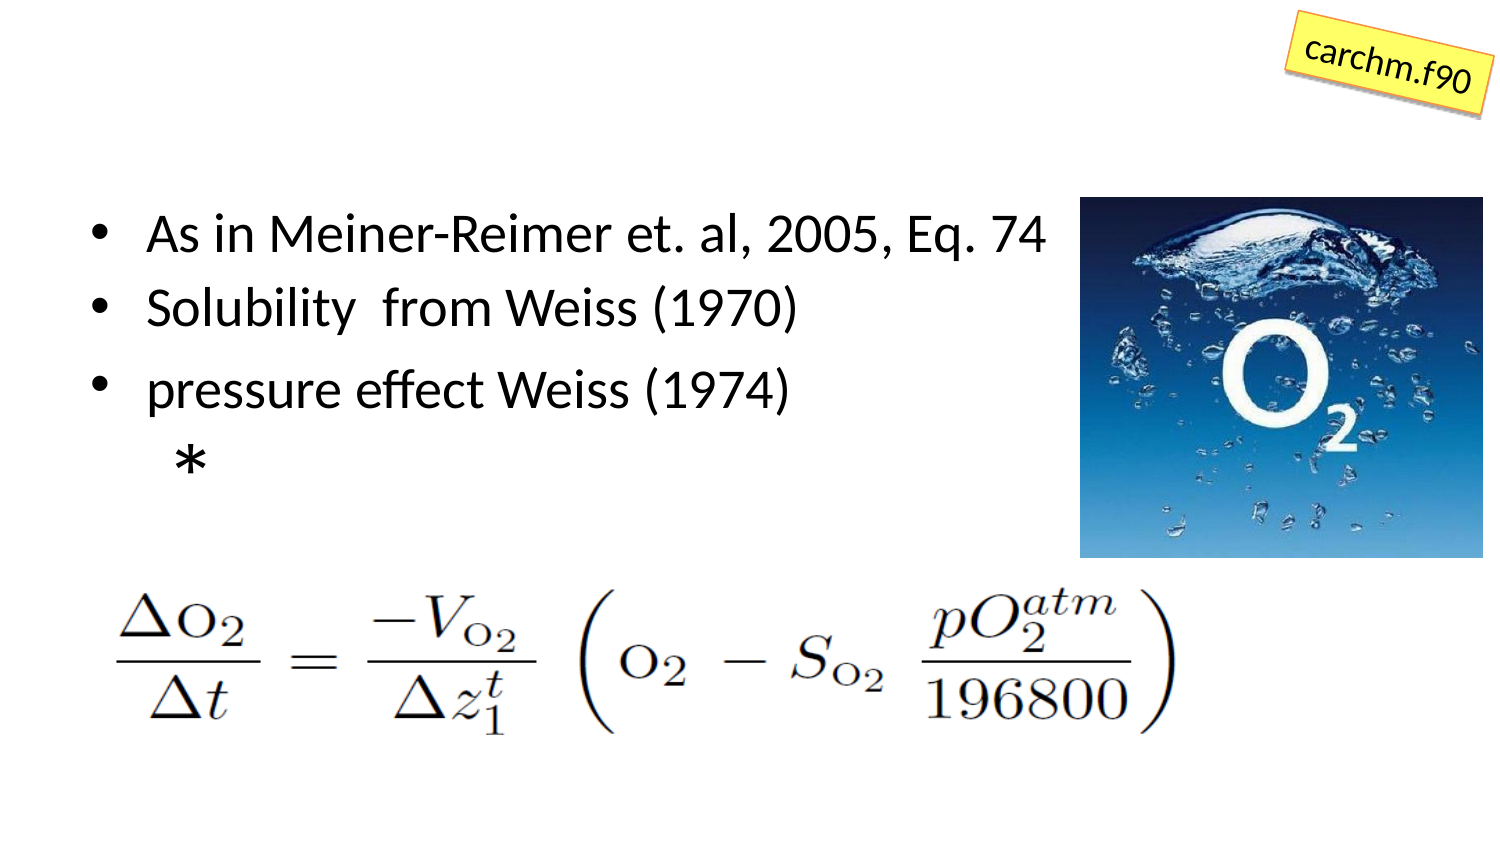

carchm.f90
#
As in Meiner-Reimer et. al, 2005, Eq. 74
Solubility from Weiss (1970)
pressure effect Weiss (1974)
 *